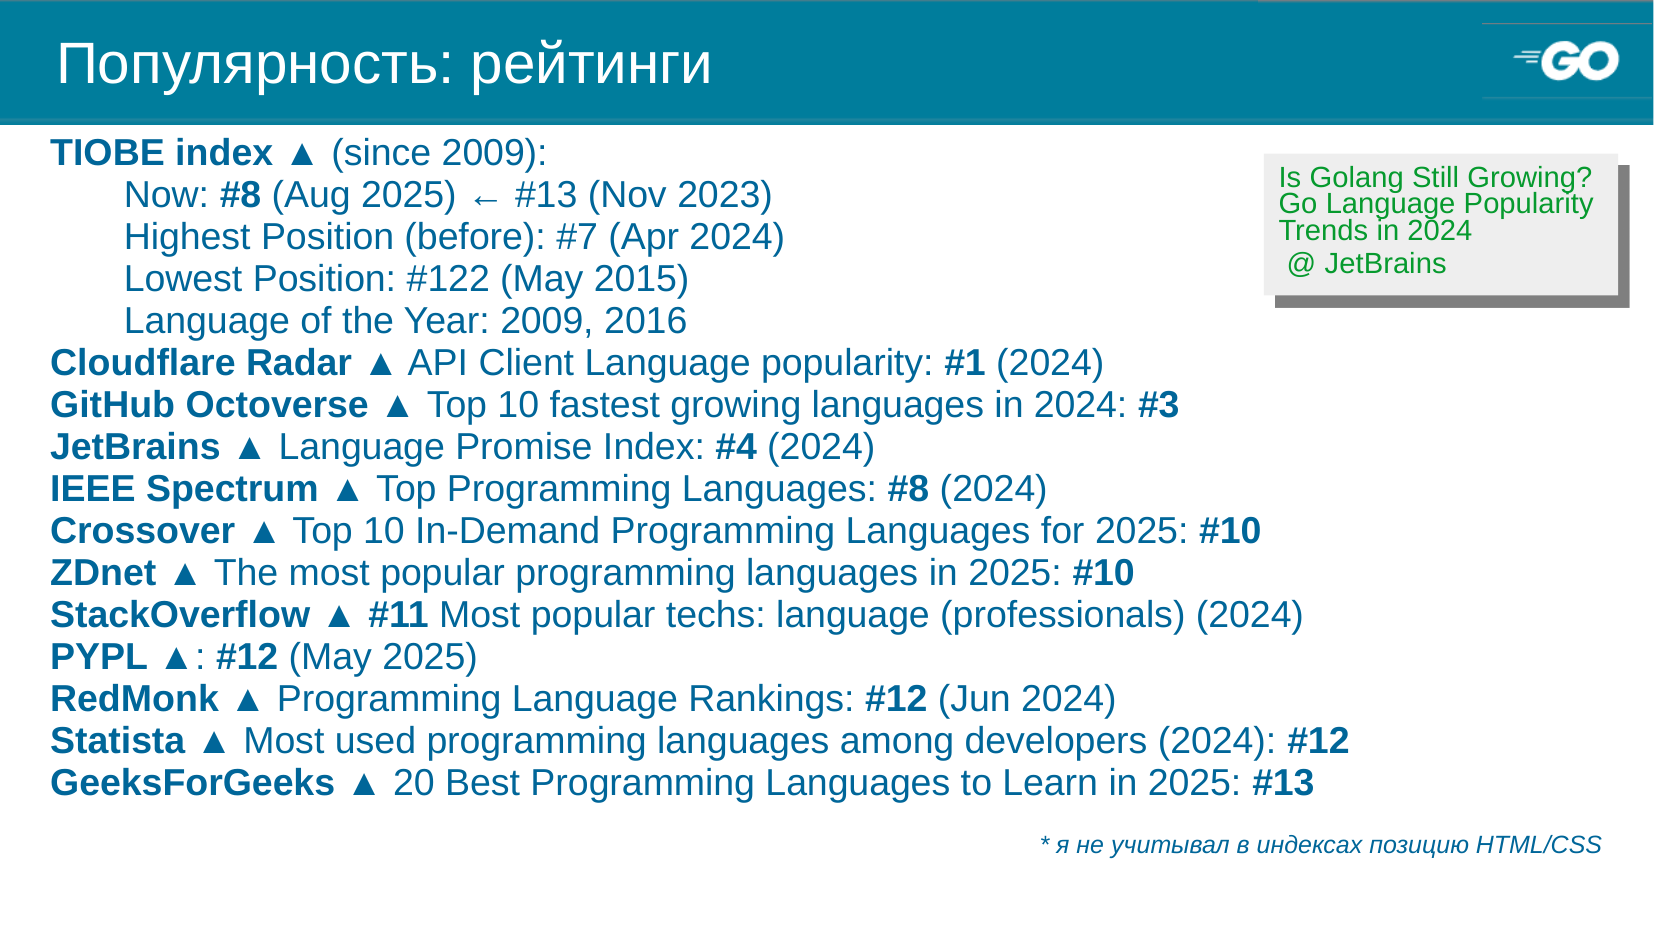

Популярность: рейтинги
TIOBE index ▲ (since 2009):
	Now: #8 (Aug 2025) ← #13 (Nov 2023)
	Highest Position (before): #7 (Apr 2024)
	Lowest Position: #122 (May 2015)
	Language of the Year: 2009, 2016
Cloudflare Radar ▲ API Client Language popularity: #1 (2024)
GitHub Octoverse ▲ Top 10 fastest growing languages in 2024: #3
JetBrains ▲ Language Promise Index: #4 (2024)
IEEE Spectrum ▲ Top Programming Languages: #8 (2024)
Crossover ▲ Top 10 In-Demand Programming Languages for 2025: #10
ZDnet ▲ The most popular programming languages in 2025: #10
StackOverflow ▲ #11 Most popular techs: language (professionals) (2024)
PYPL ▲: #12 (May 2025)
RedMonk ▲ Programming Language Rankings: #12 (Jun 2024)
Statista ▲ Most used programming languages among developers (2024): #12
GeeksForGeeks ▲ 20 Best Programming Languages to Learn in 2025: #13
* я не учитывал в индексах позицию HTML/CSS
Is Golang Still Growing? Go Language Popularity Trends in 2024 @ JetBrains